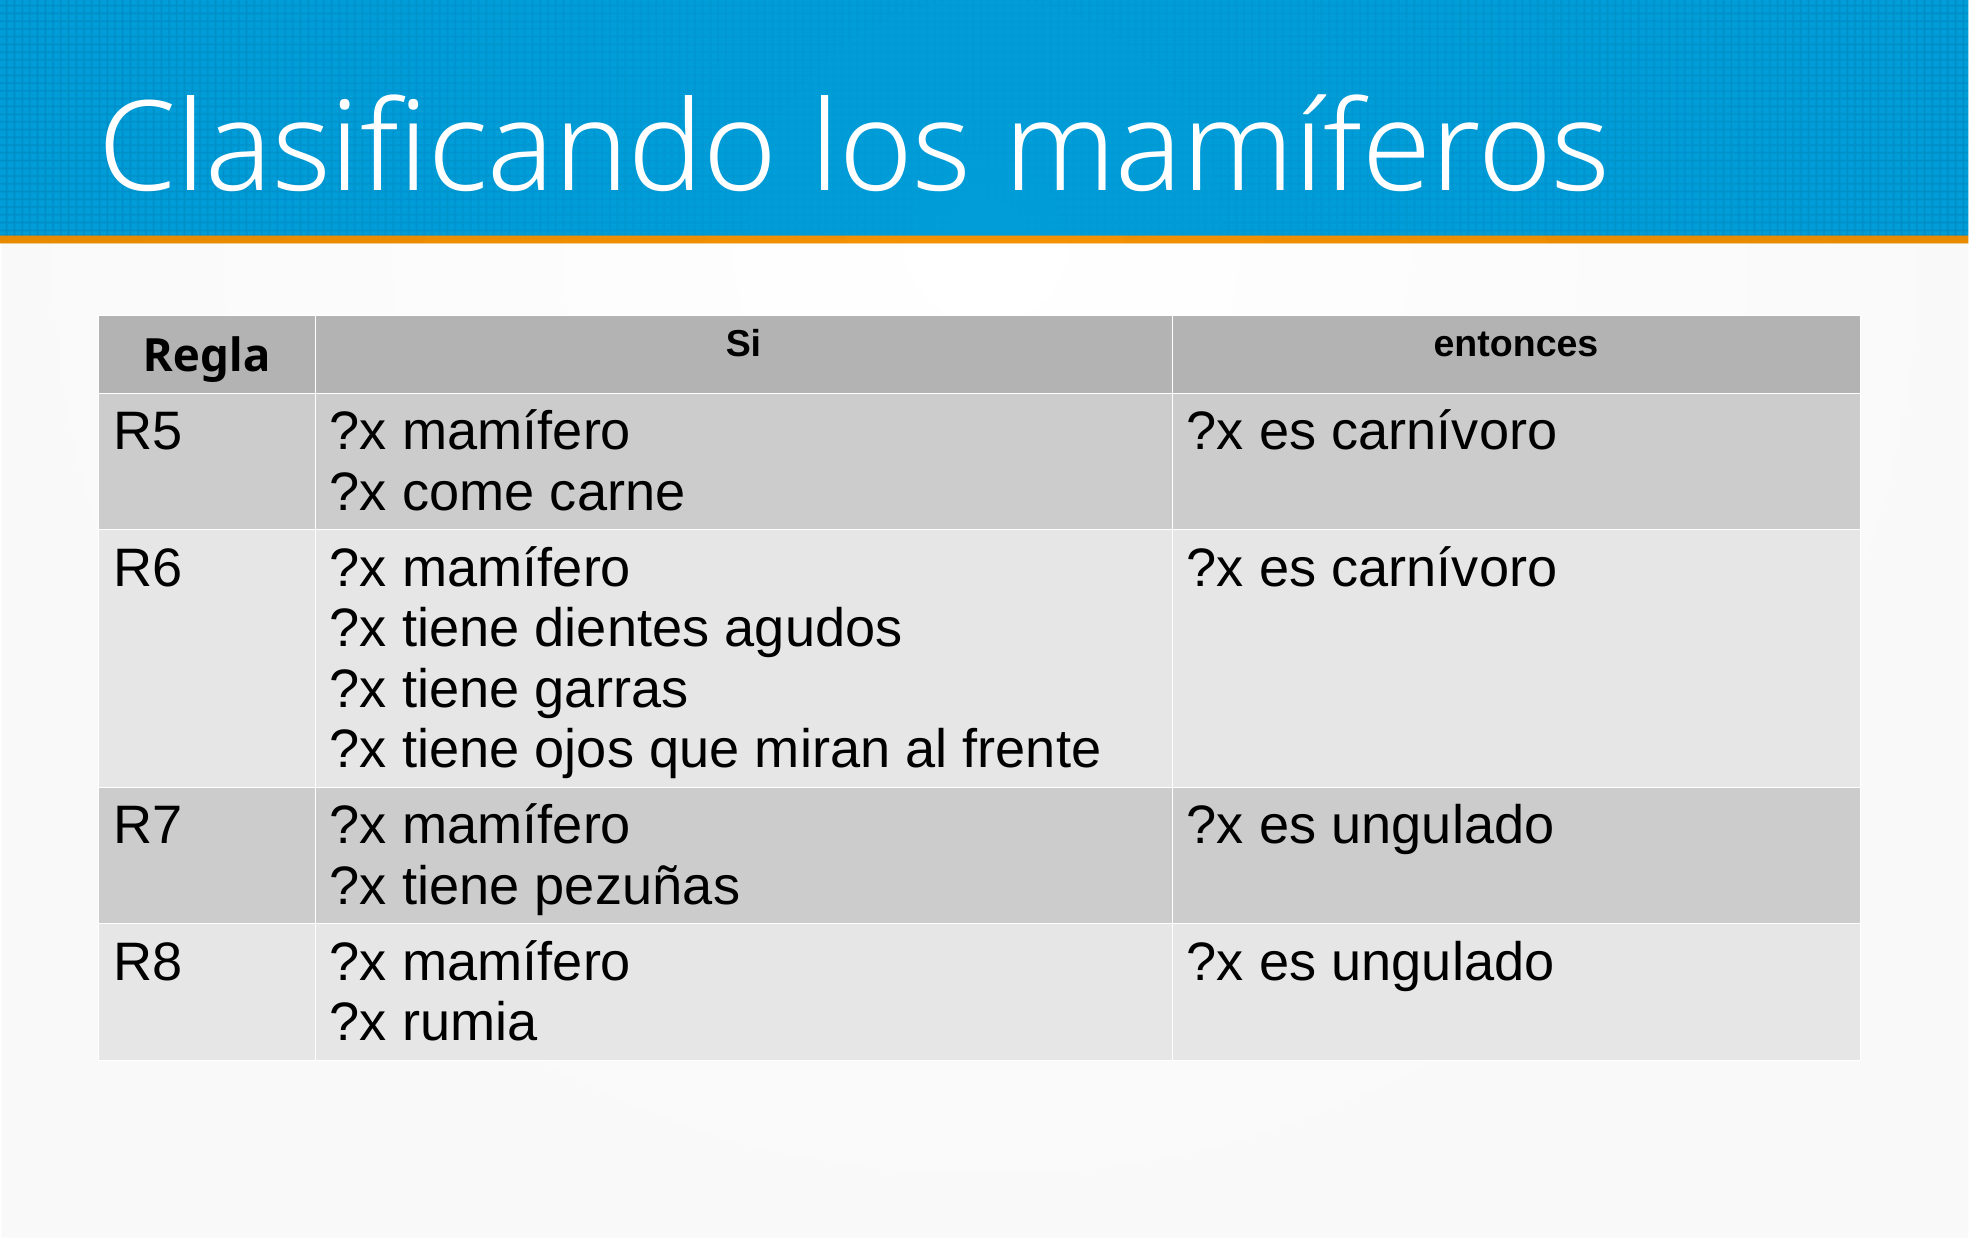

# Clasificando los mamíferos
| Regla | Si | entonces |
| --- | --- | --- |
| R5 | ?x mamífero ?x come carne | ?x es carnívoro |
| R6 | ?x mamífero ?x tiene dientes agudos ?x tiene garras ?x tiene ojos que miran al frente | ?x es carnívoro |
| R7 | ?x mamífero ?x tiene pezuñas | ?x es ungulado |
| R8 | ?x mamífero ?x rumia | ?x es ungulado |